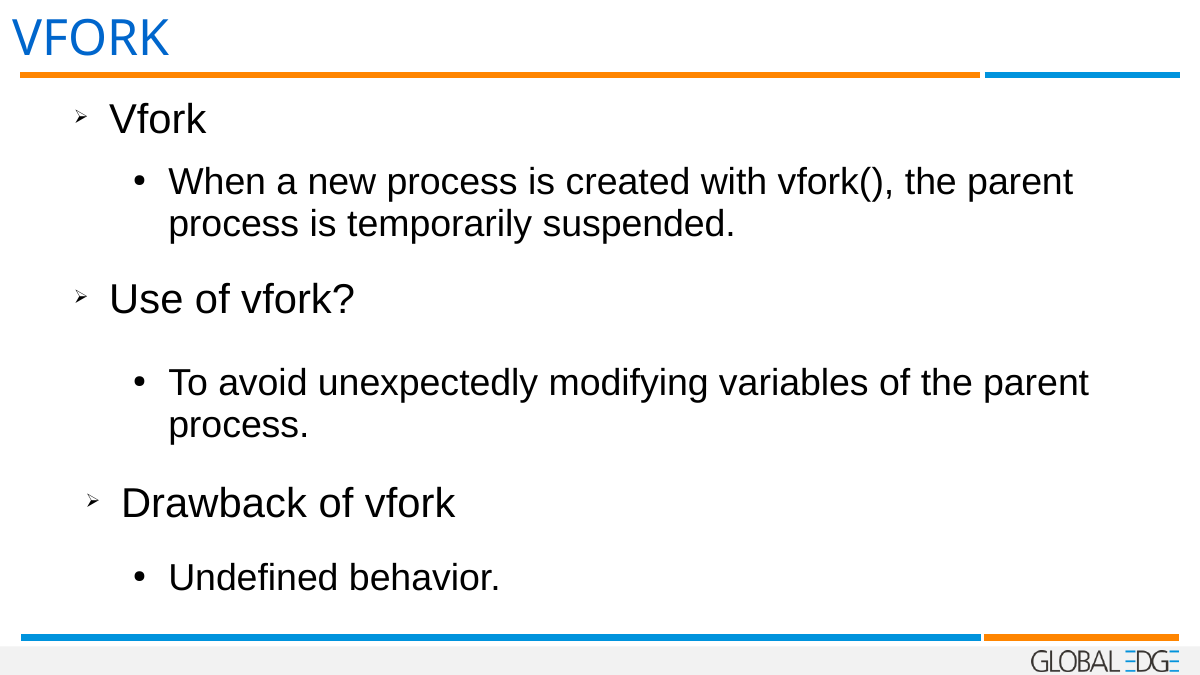

# VFORK
Vfork
When a new process is created with vfork(), the parent process is temporarily suspended.
Use of vfork?
To avoid unexpectedly modifying variables of the parent process.
Drawback of vfork
Undefined behavior.